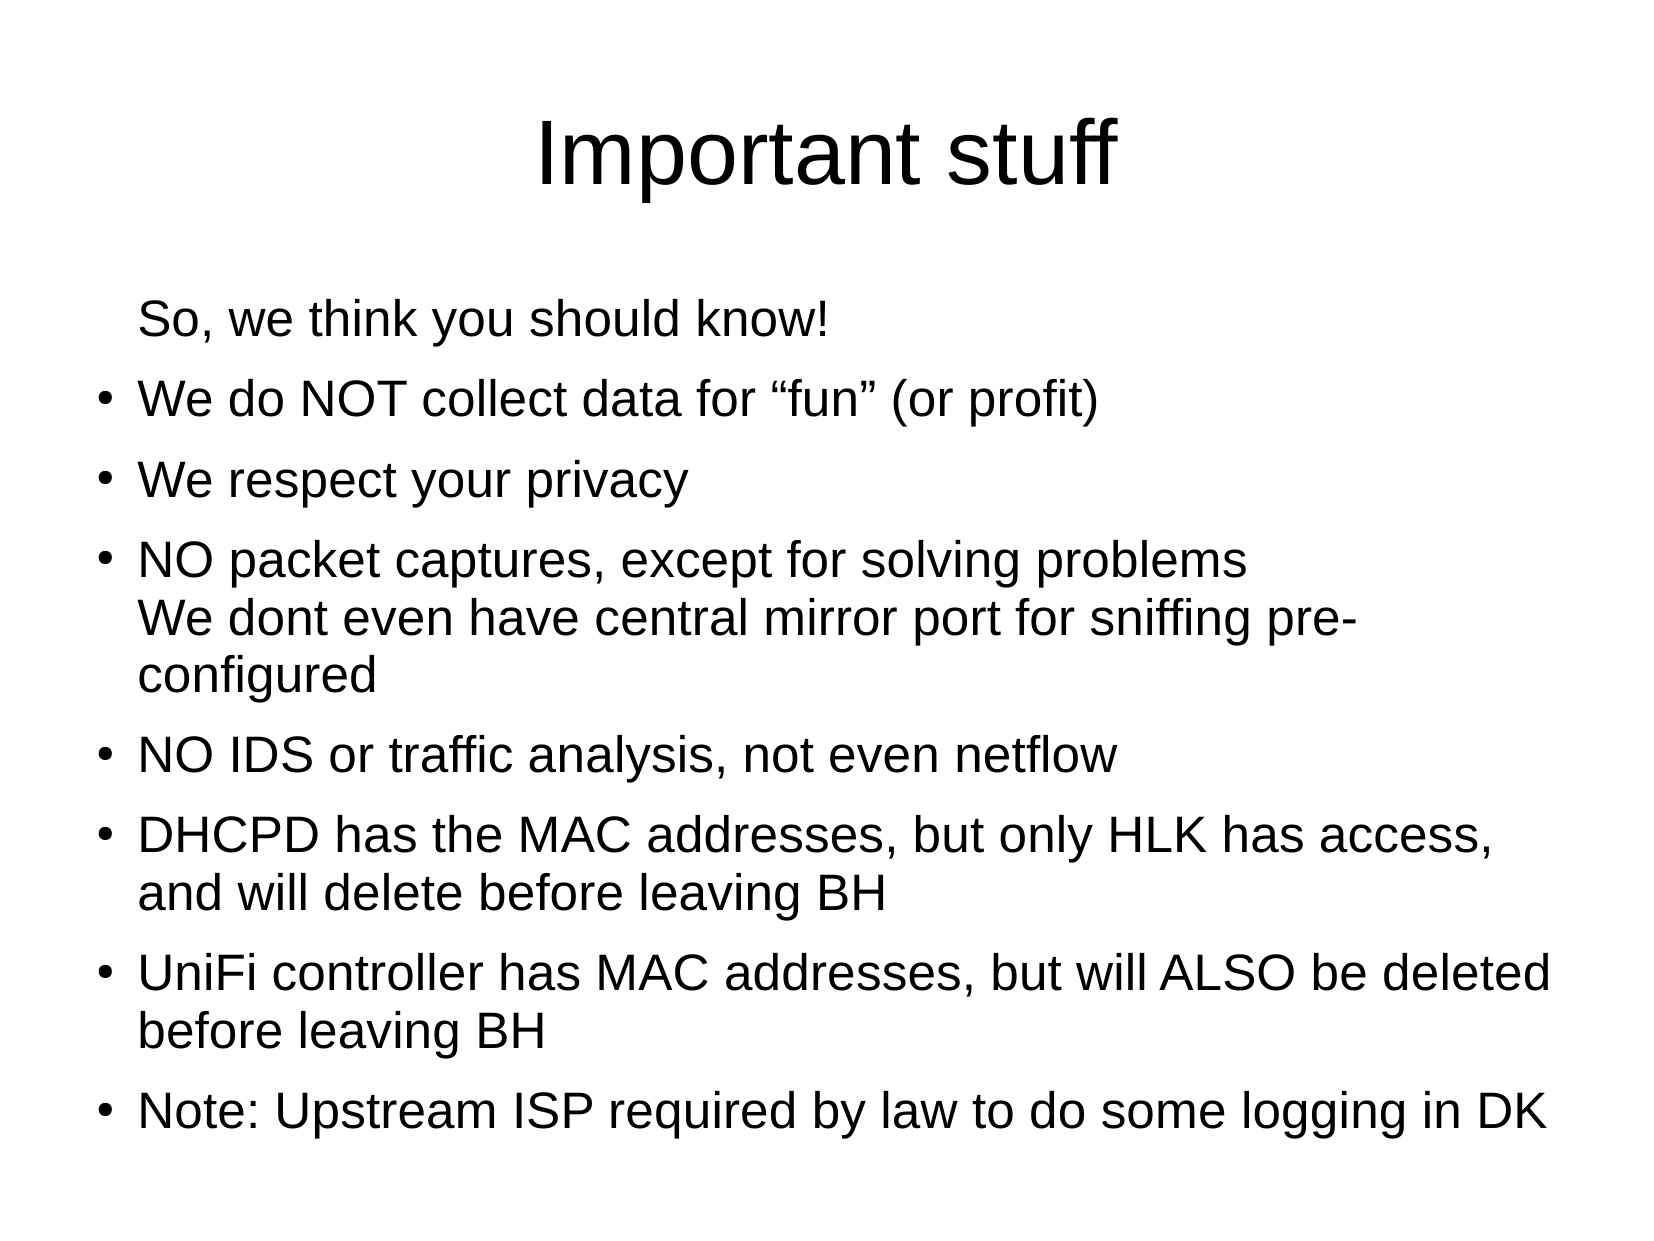

# Important stuff
So, we think you should know!
We do NOT collect data for “fun” (or profit)
We respect your privacy
NO packet captures, except for solving problems
We dont even have central mirror port for sniffing pre-configured
NO IDS or traffic analysis, not even netflow
DHCPD has the MAC addresses, but only HLK has access, and will delete before leaving BH
UniFi controller has MAC addresses, but will ALSO be deleted before leaving BH
Note: Upstream ISP required by law to do some logging in DK